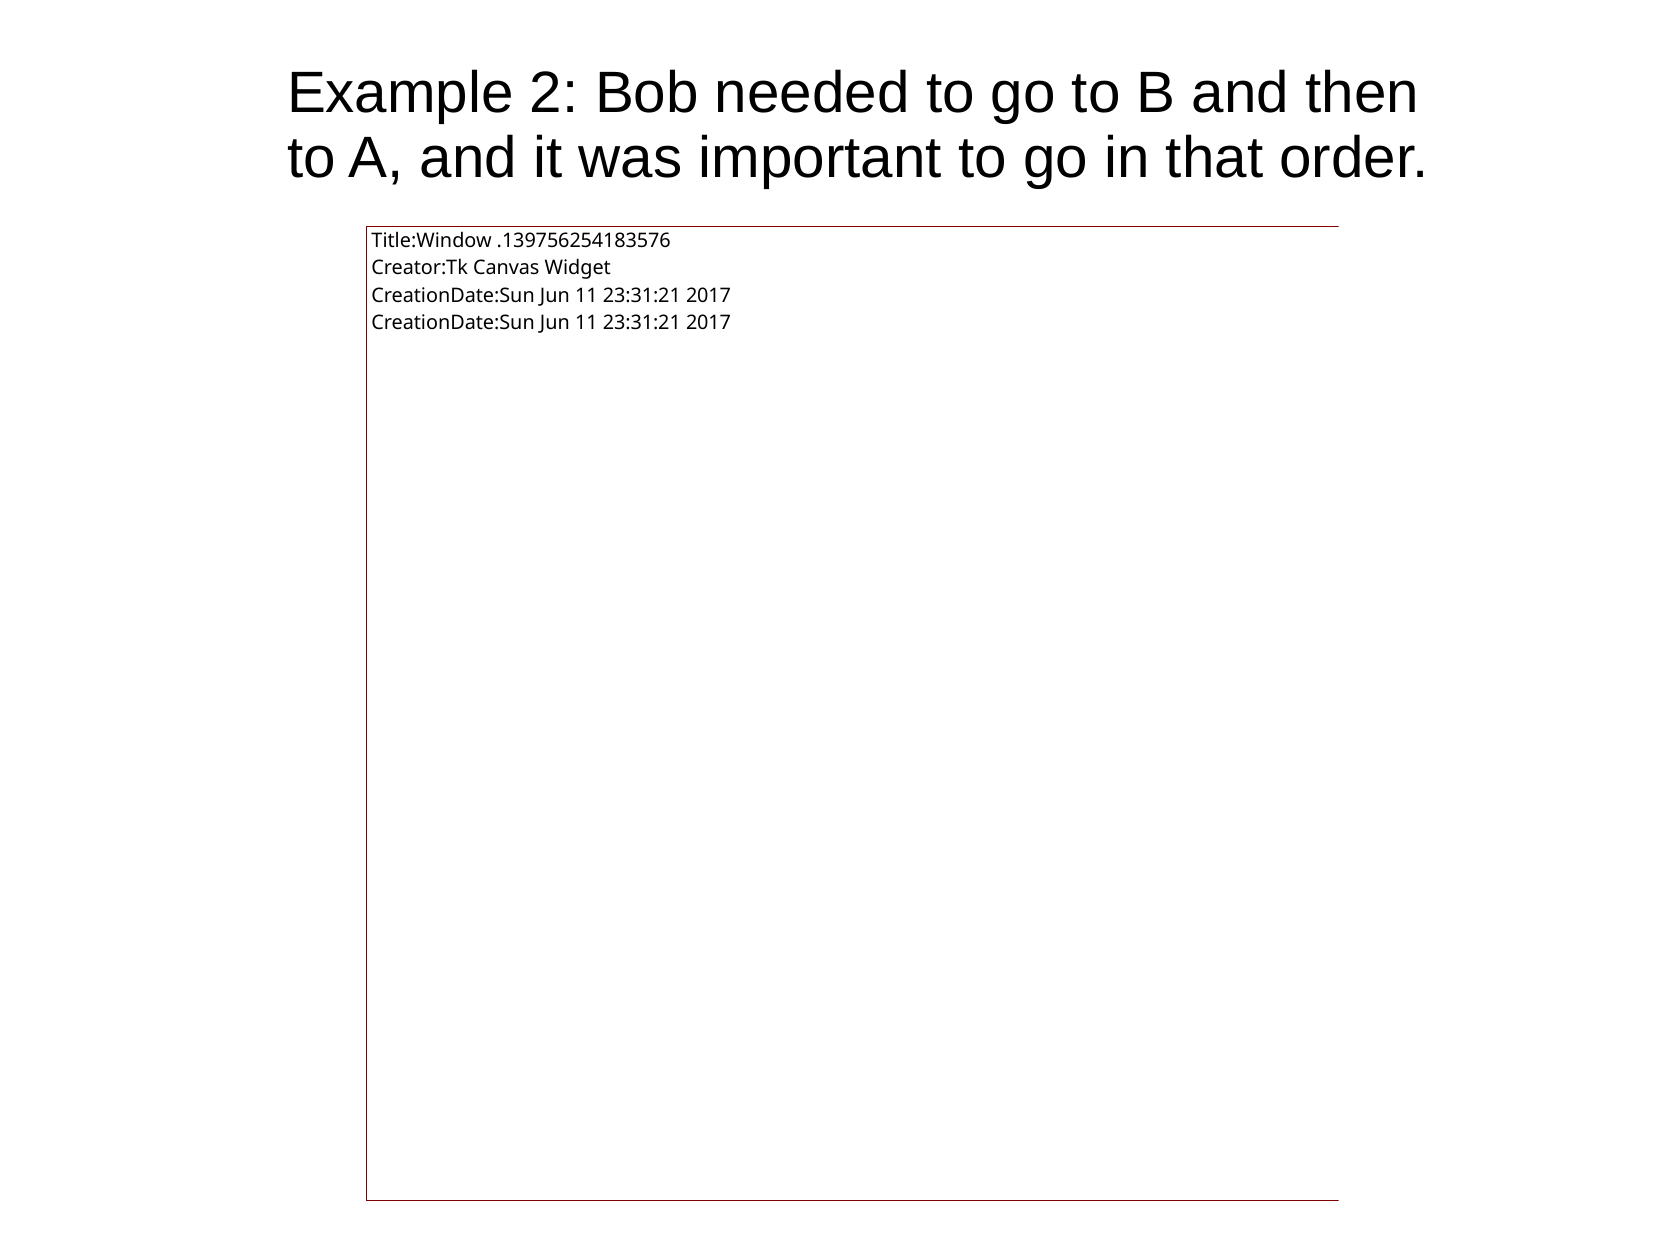

Example 2: Bob needed to go to B and then to A, and it was important to go in that order.